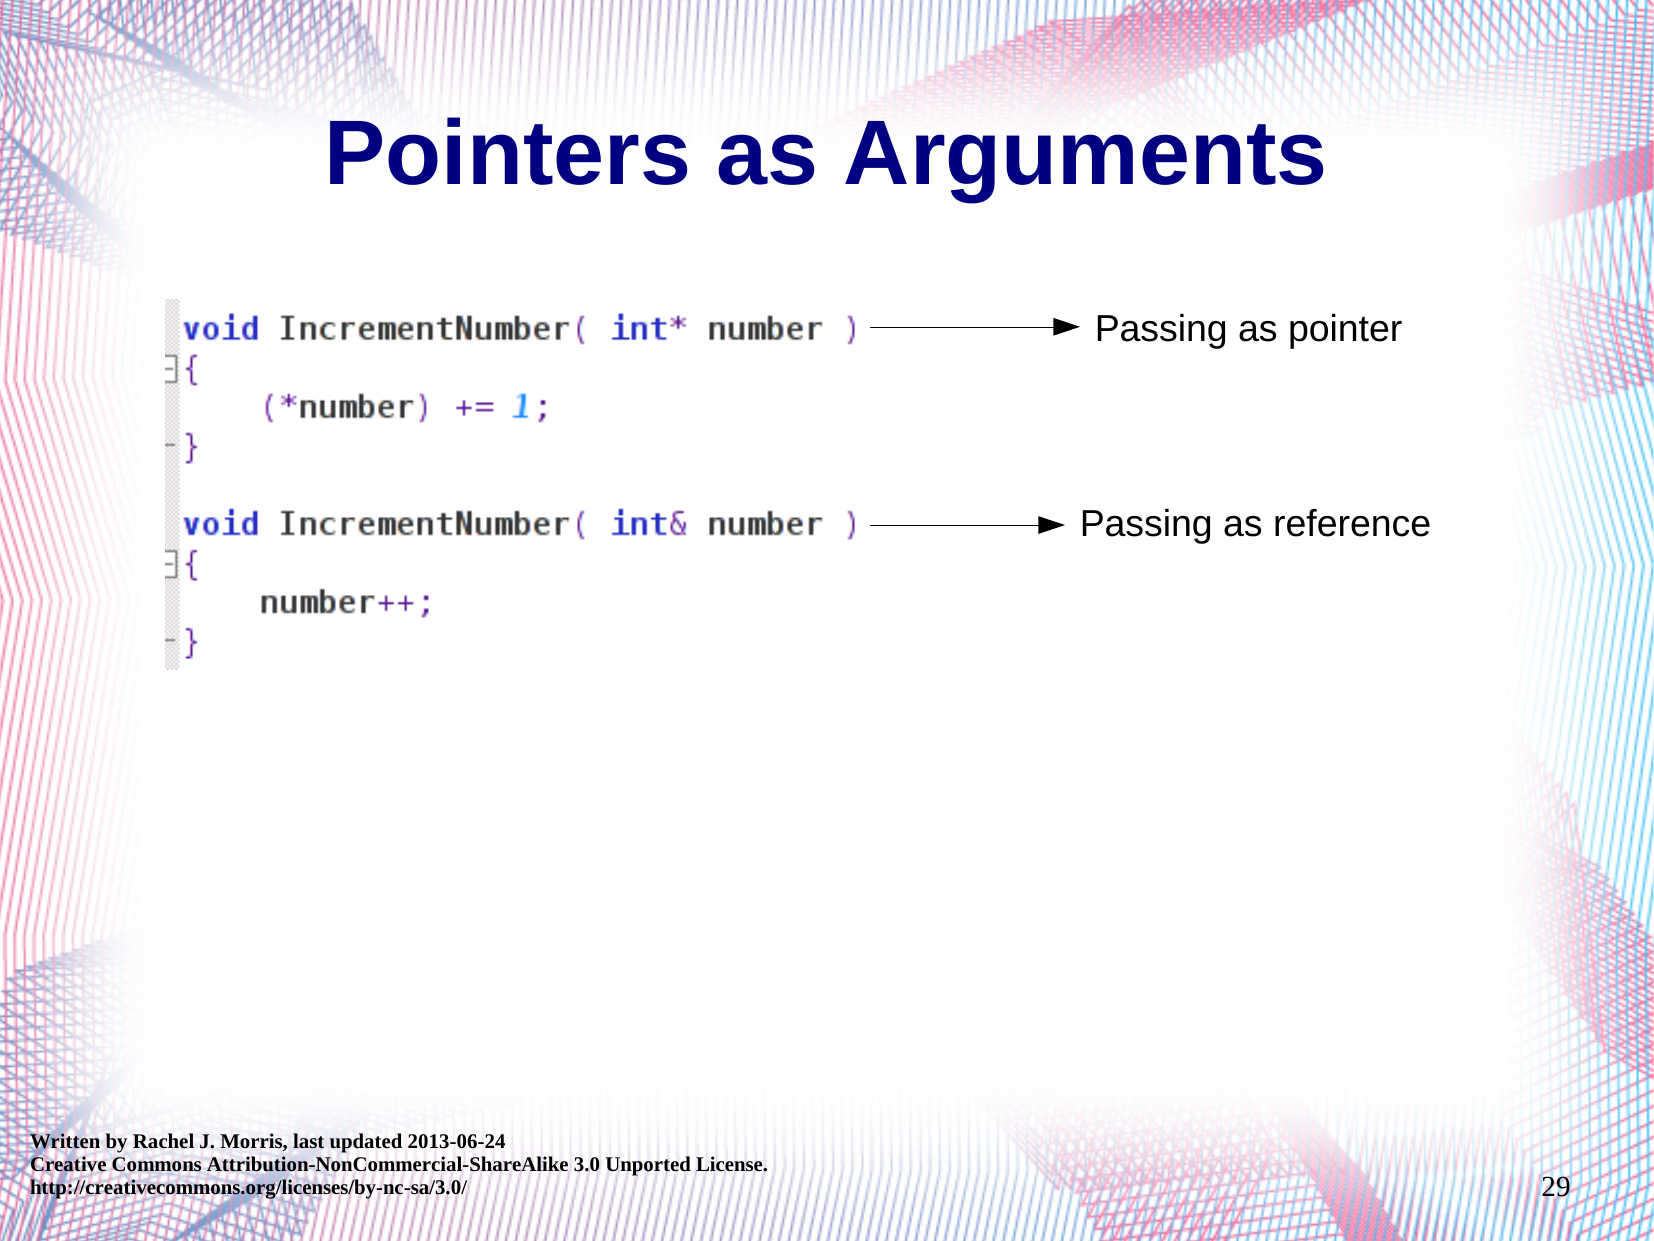

# Pointers as Arguments
Passing as pointer
Passing as reference
29